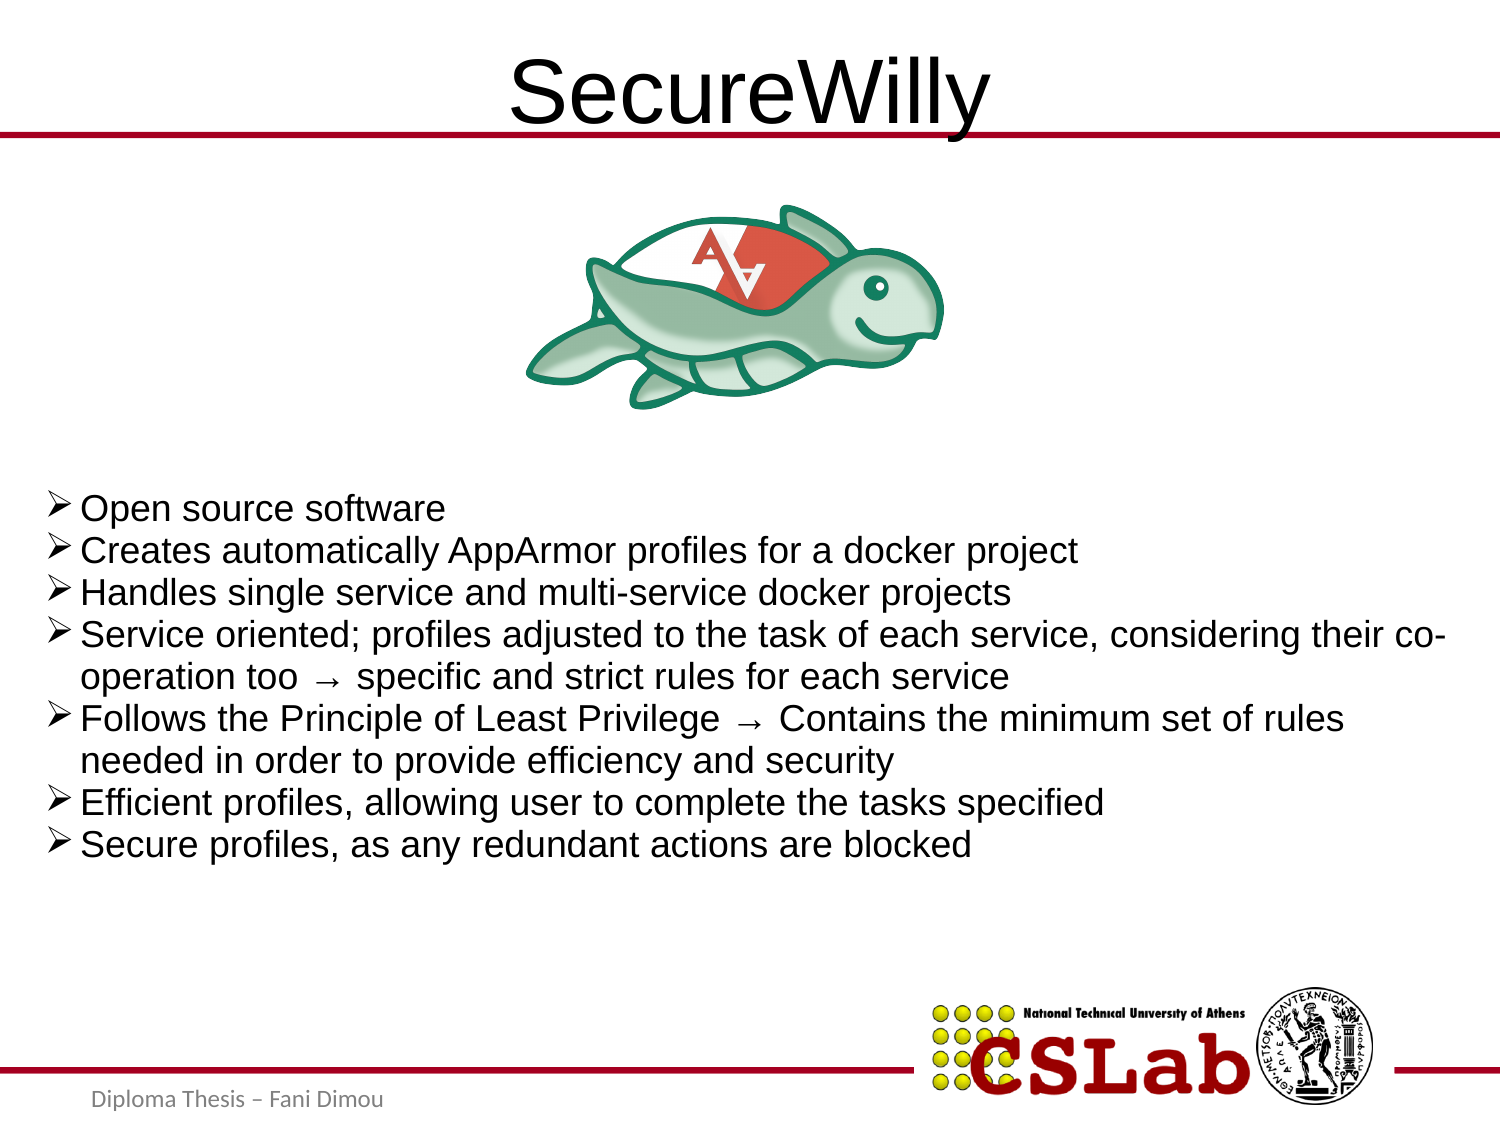

SecureWilly
Open source software
Creates automatically AppArmor profiles for a docker project
Handles single service and multi-service docker projects
Service oriented; profiles adjusted to the task of each service, considering their co-operation too → specific and strict rules for each service
Follows the Principle of Least Privilege → Contains the minimum set of rules needed in order to provide efficiency and security
Efficient profiles, allowing user to complete the tasks specified
Secure profiles, as any redundant actions are blocked